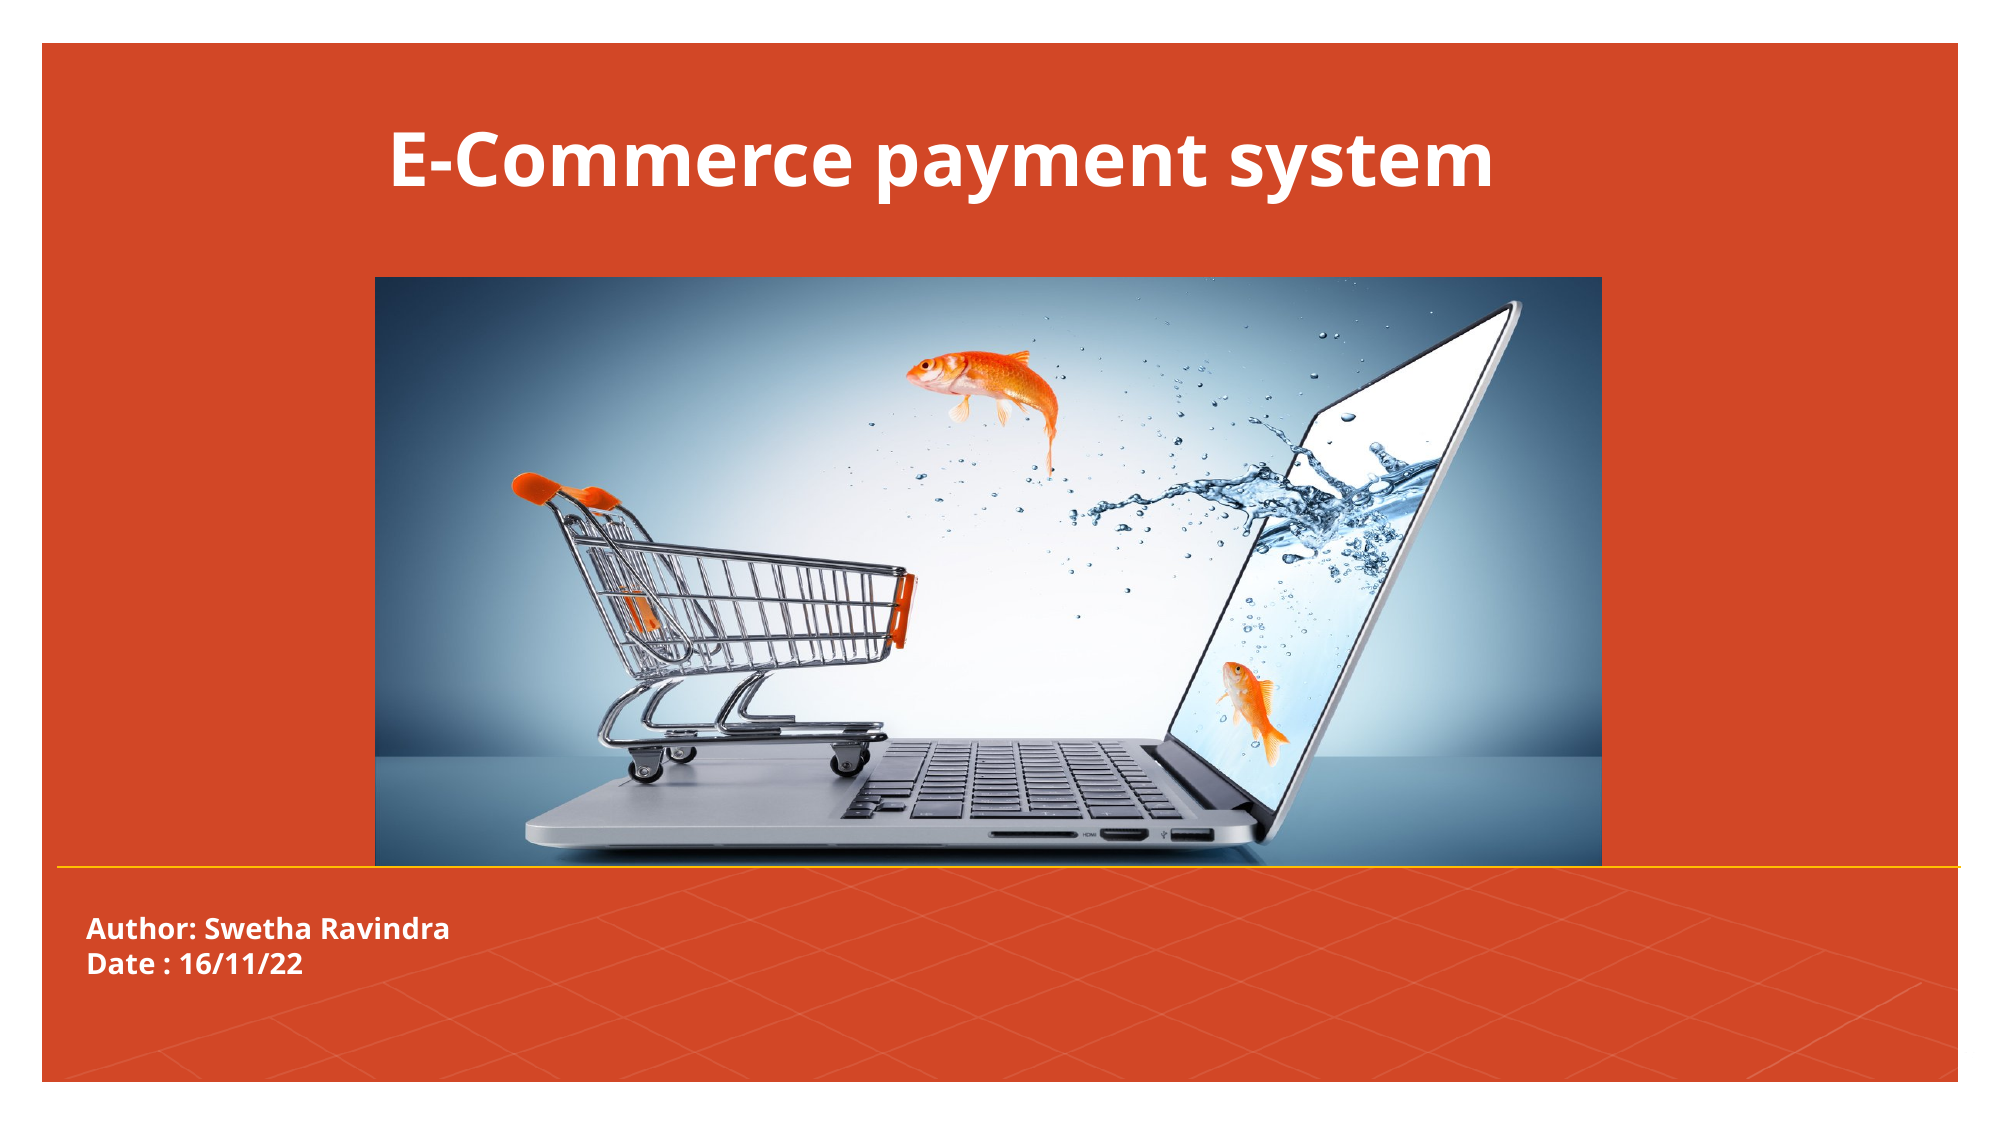

# E-Commerce payment system
Author: Swetha Ravindra
Date : 16/11/22